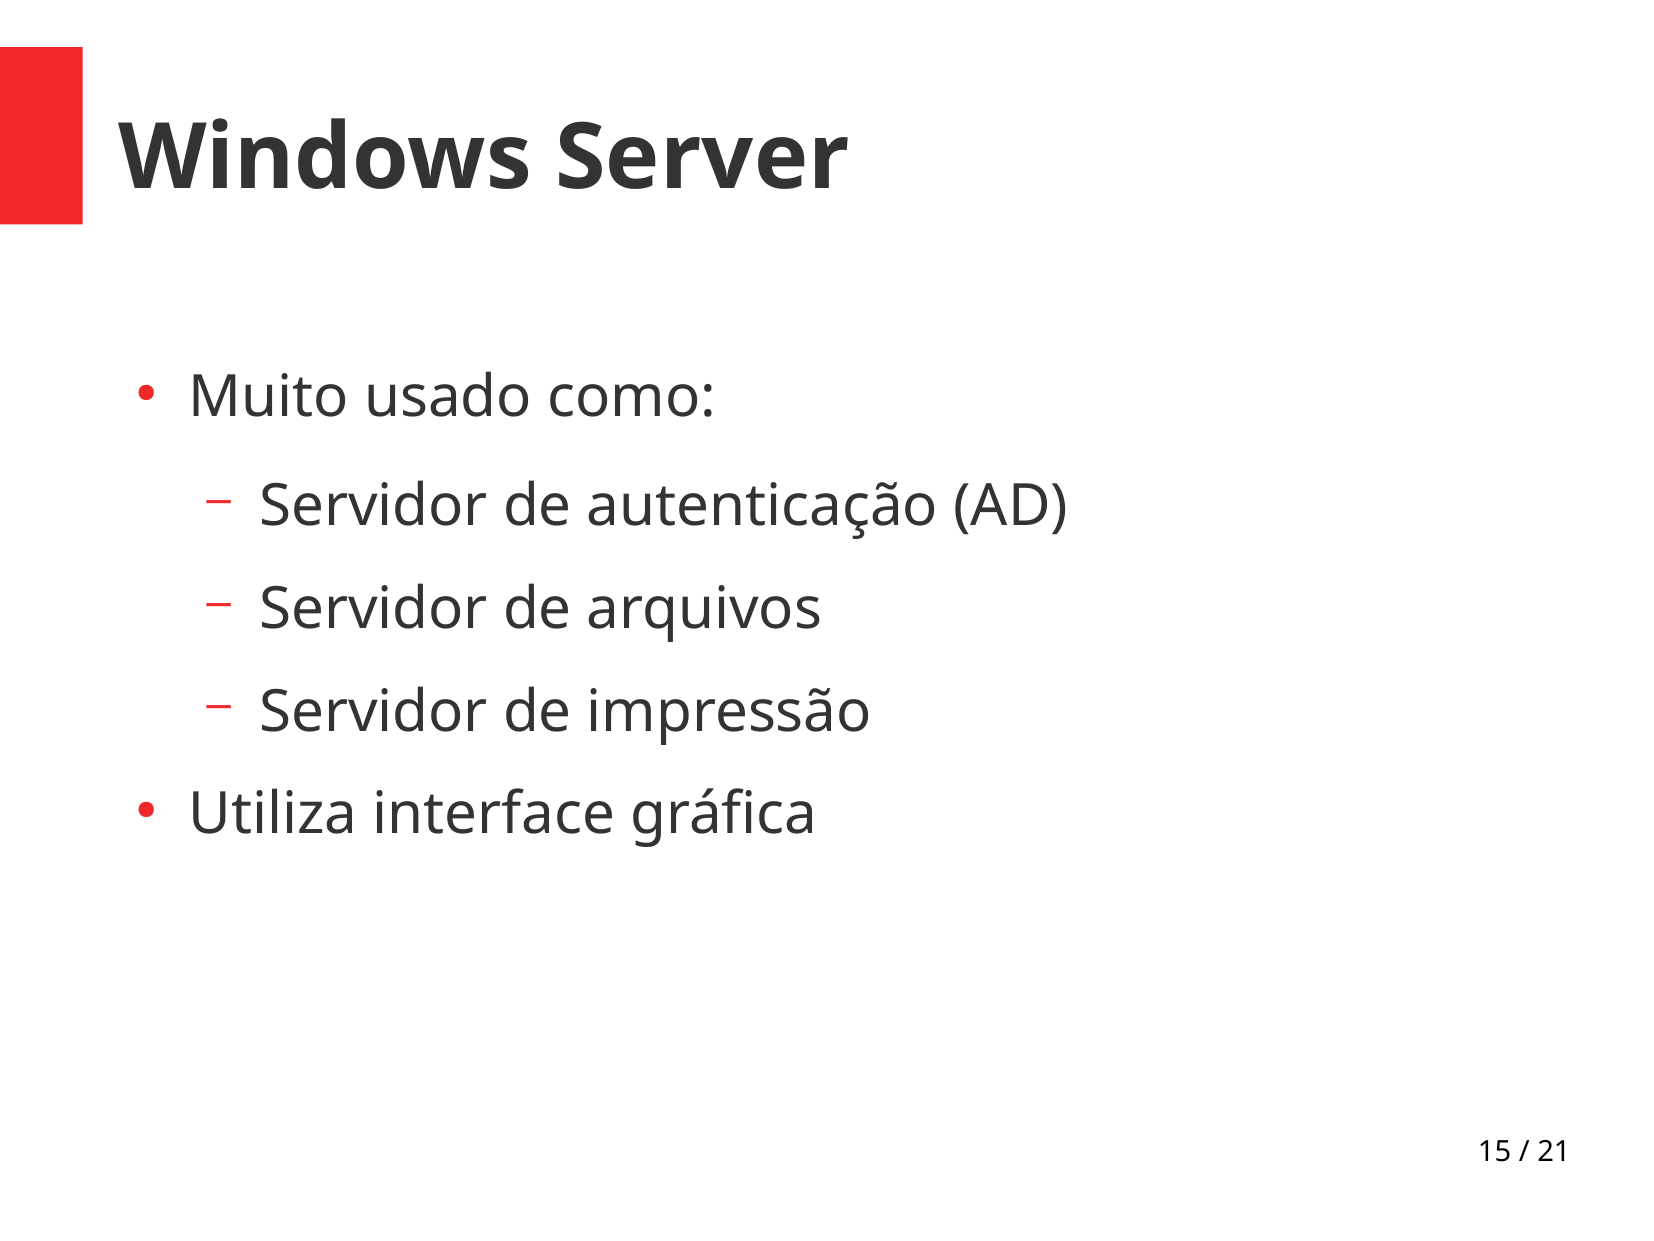

# Windows Server
Muito usado como:
Servidor de autenticação (AD)
Servidor de arquivos
Servidor de impressão
Utiliza interface gráfica
15